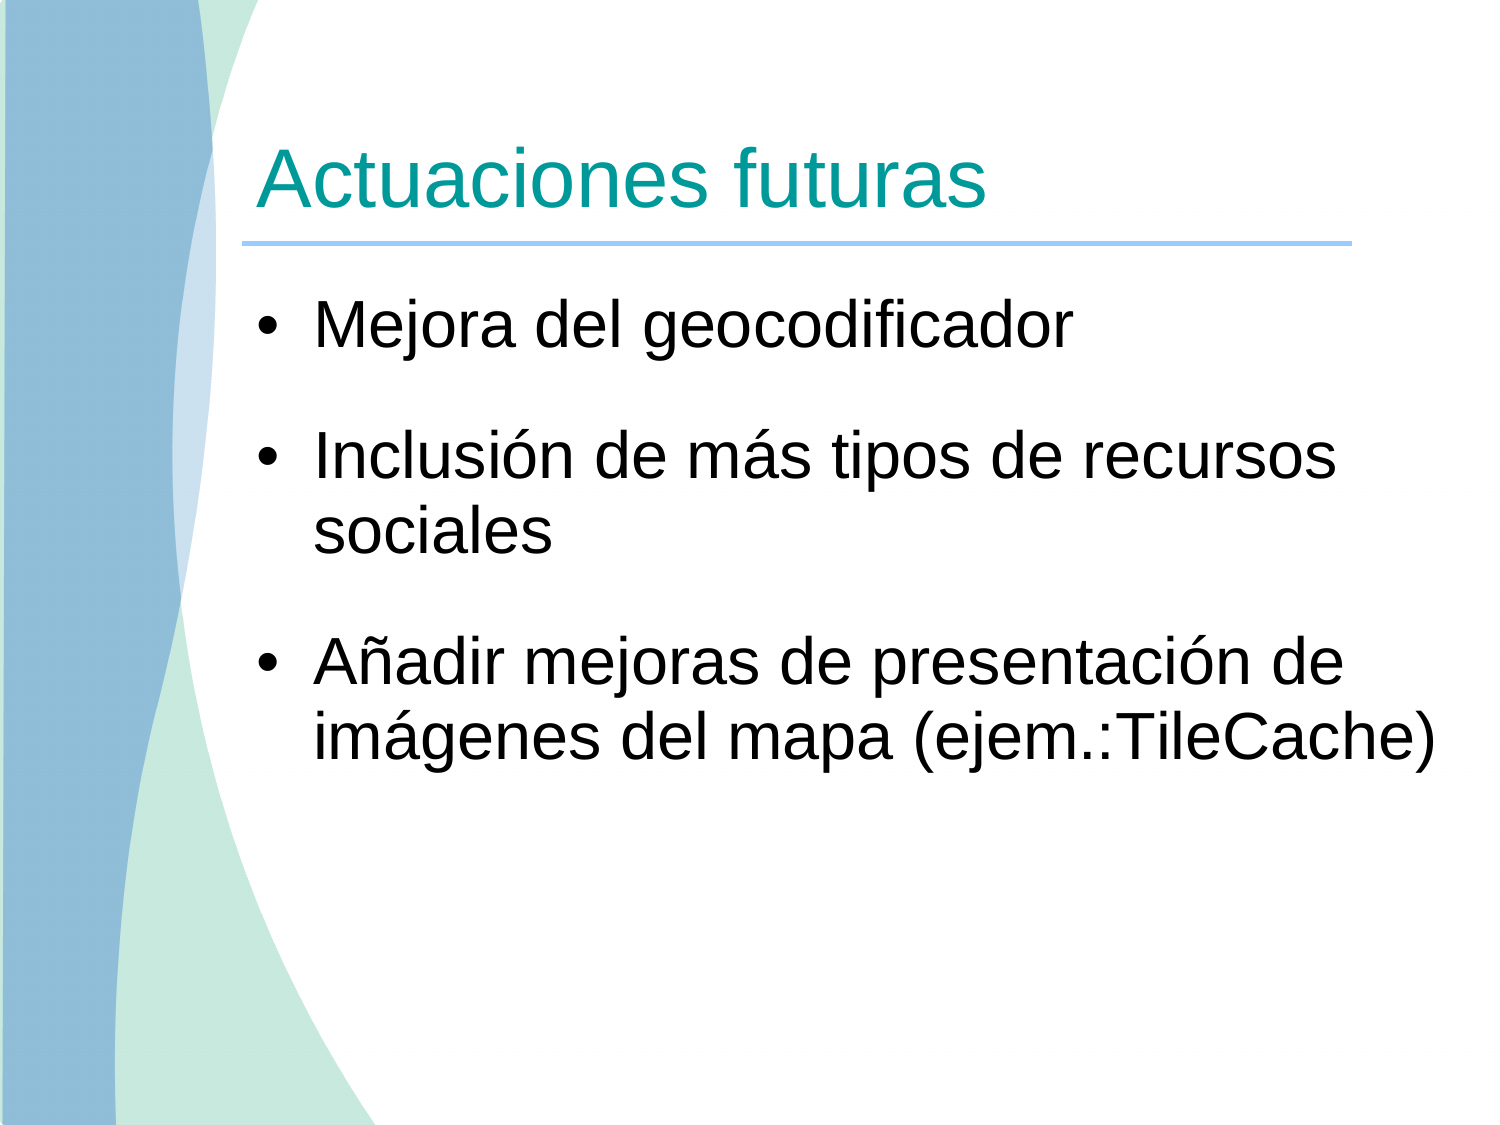

# Actuaciones futuras
Mejora del geocodificador
Inclusión de más tipos de recursos sociales
Añadir mejoras de presentación de imágenes del mapa (ejem.:TileCache)